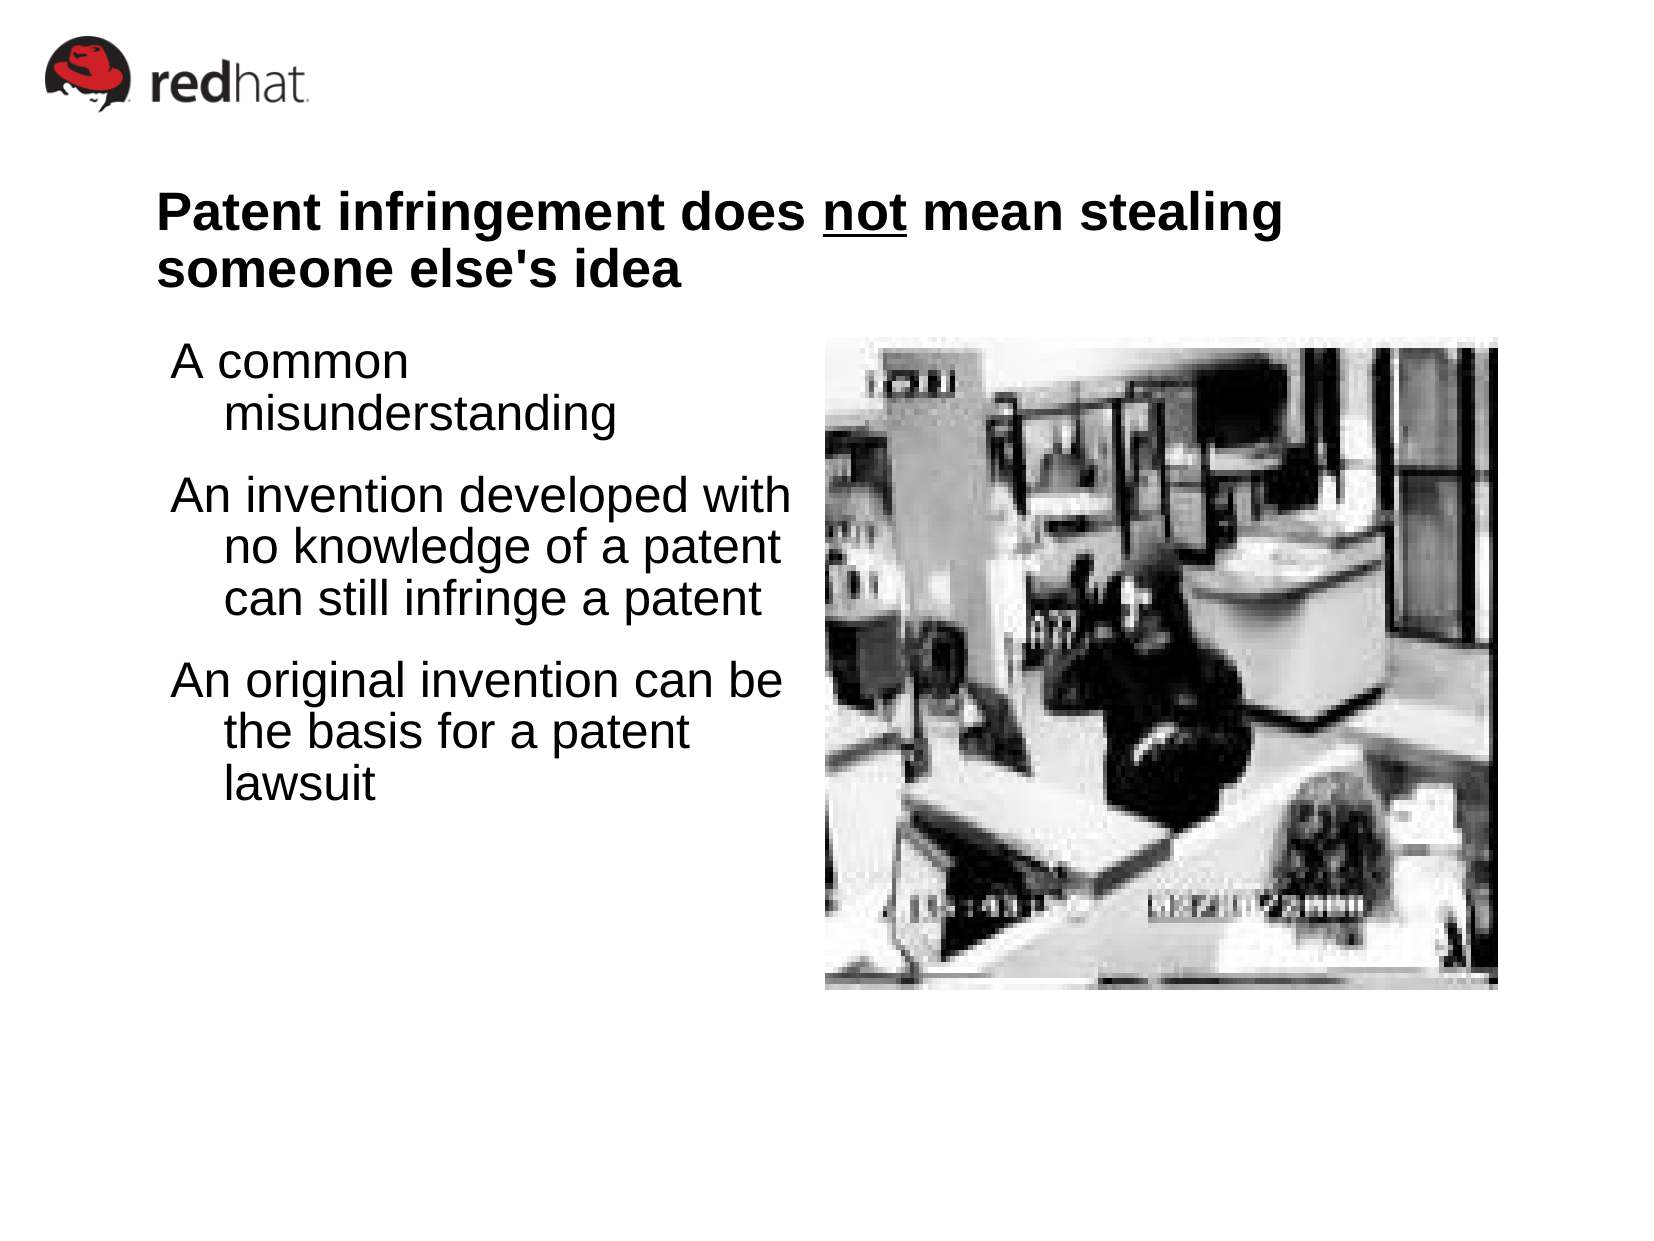

# Patent infringement does not mean stealing someone else's idea
A common misunderstanding
An invention developed with no knowledge of a patent can still infringe a patent
An original invention can be the basis for a patent lawsuit